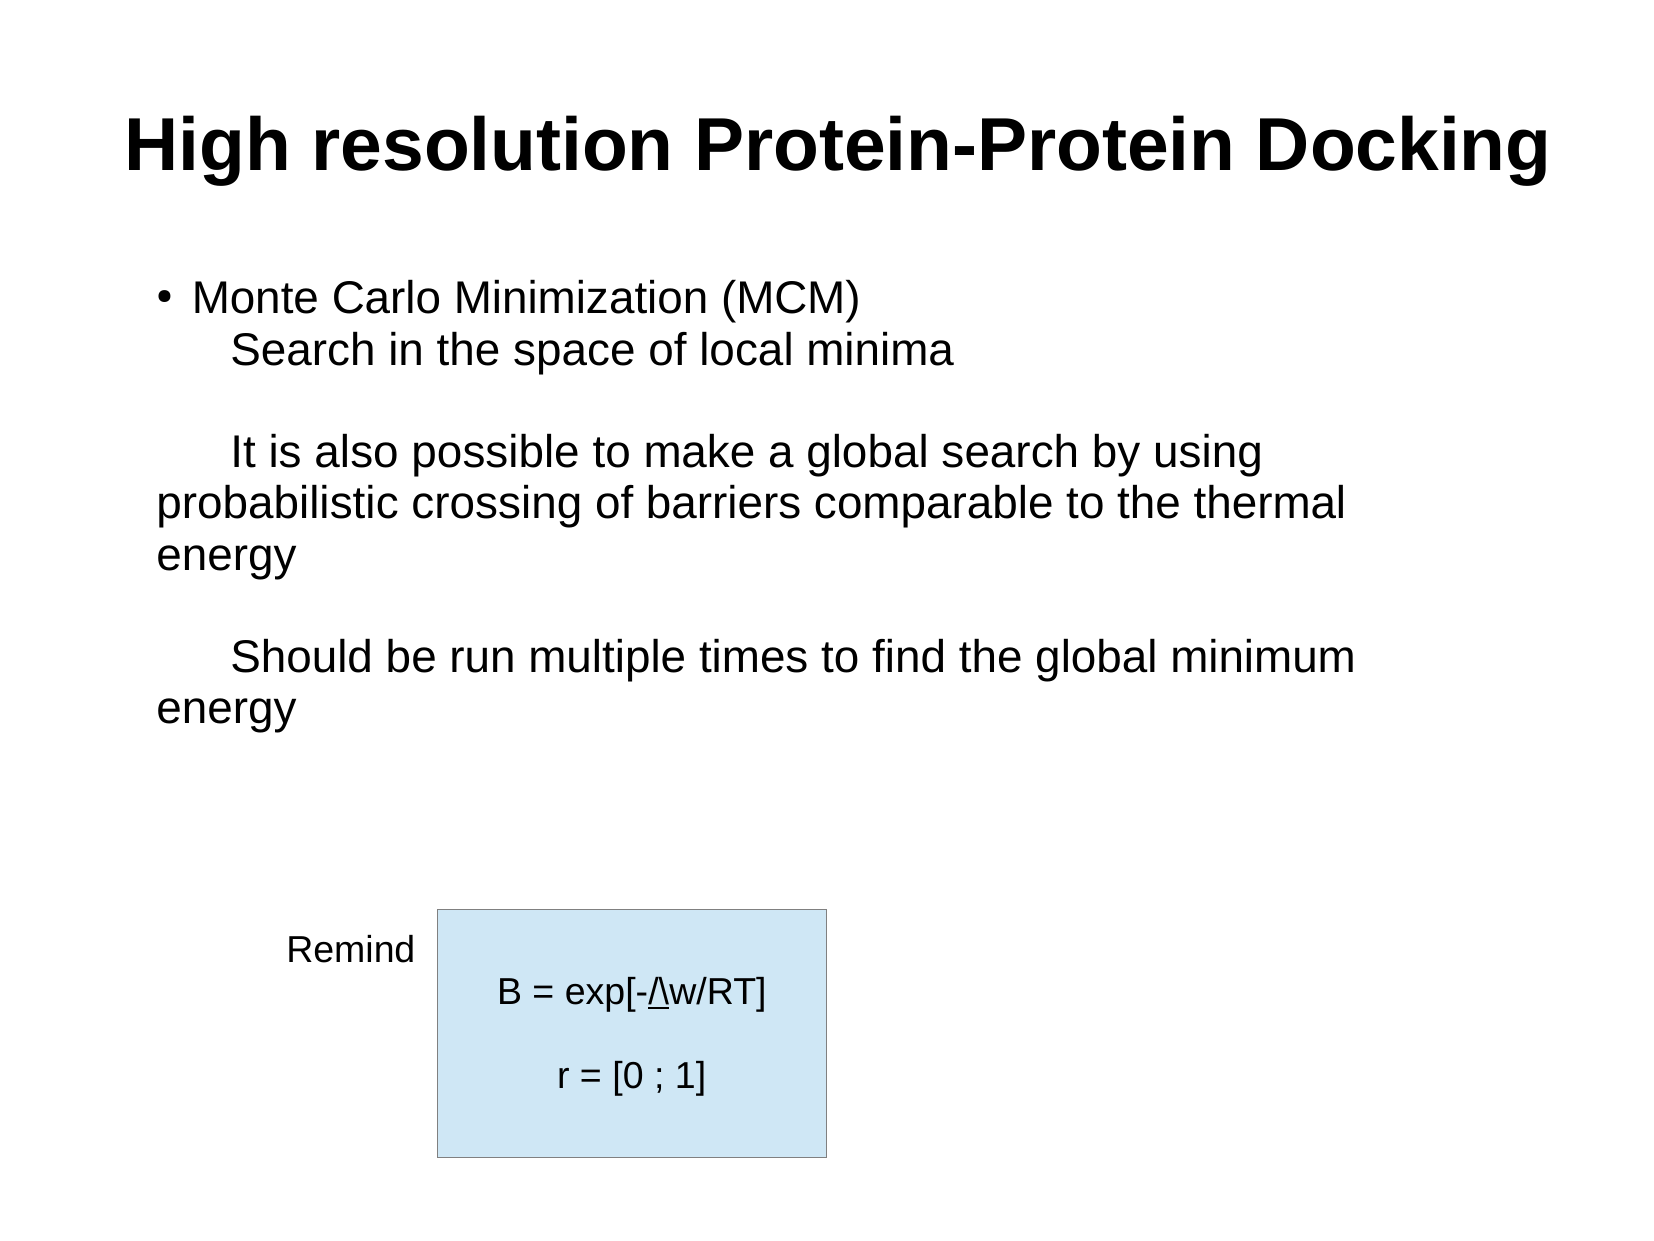

High resolution Protein-Protein Docking
Monte Carlo Minimization (MCM)
	Search in the space of local minima
	It is also possible to make a global search by using probabilistic crossing of barriers comparable to the thermal energy
	Should be run multiple times to find the global minimum energy
B = exp[-/\w/RT]
r = [0 ; 1]
Remind